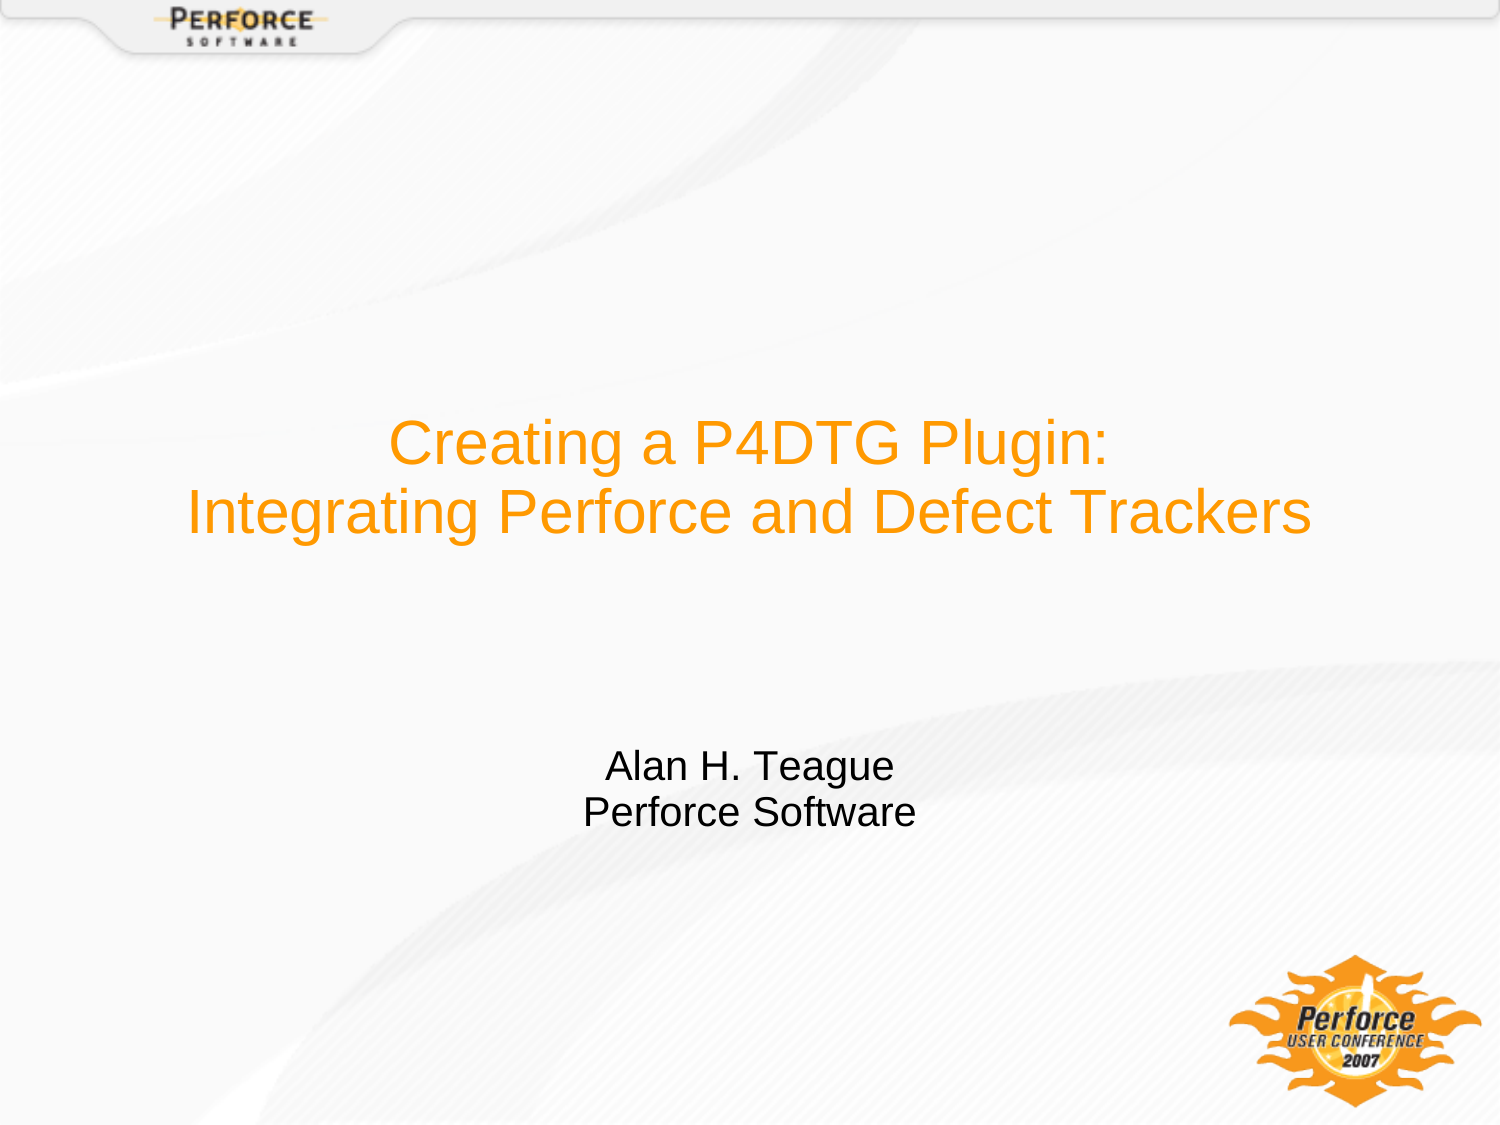

# Creating a P4DTG Plugin: Integrating Perforce and Defect Trackers
Alan H. Teague
Perforce Software